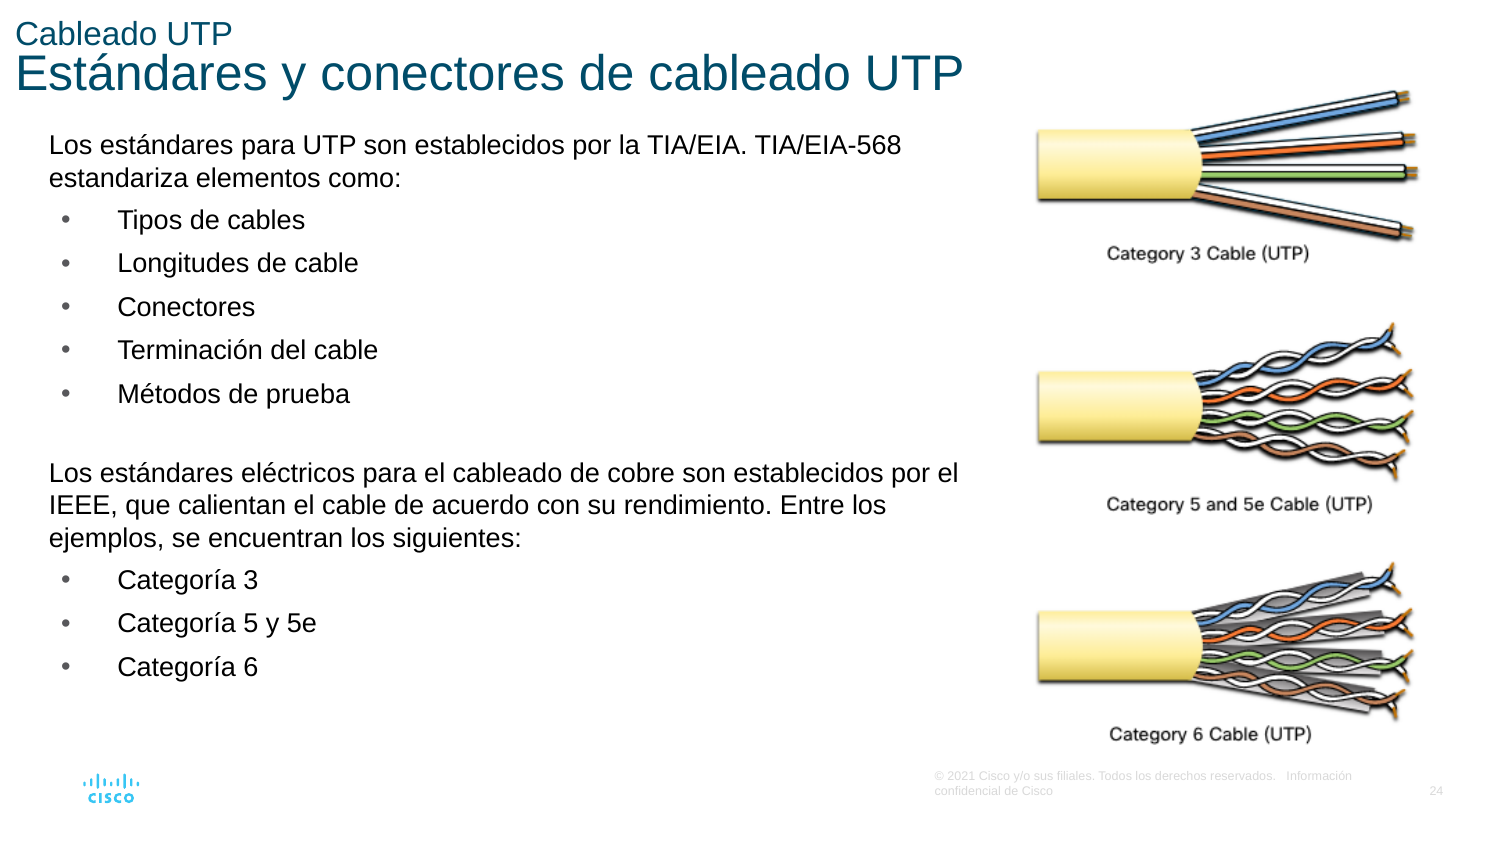

# Cableado UTP Estándares y conectores de cableado UTP
Los estándares para UTP son establecidos por la TIA/EIA. TIA/EIA-568 estandariza elementos como:
Tipos de cables
Longitudes de cable
Conectores
Terminación del cable
Métodos de prueba
Los estándares eléctricos para el cableado de cobre son establecidos por el IEEE, que calientan el cable de acuerdo con su rendimiento. Entre los ejemplos, se encuentran los siguientes:
Categoría 3
Categoría 5 y 5e
Categoría 6